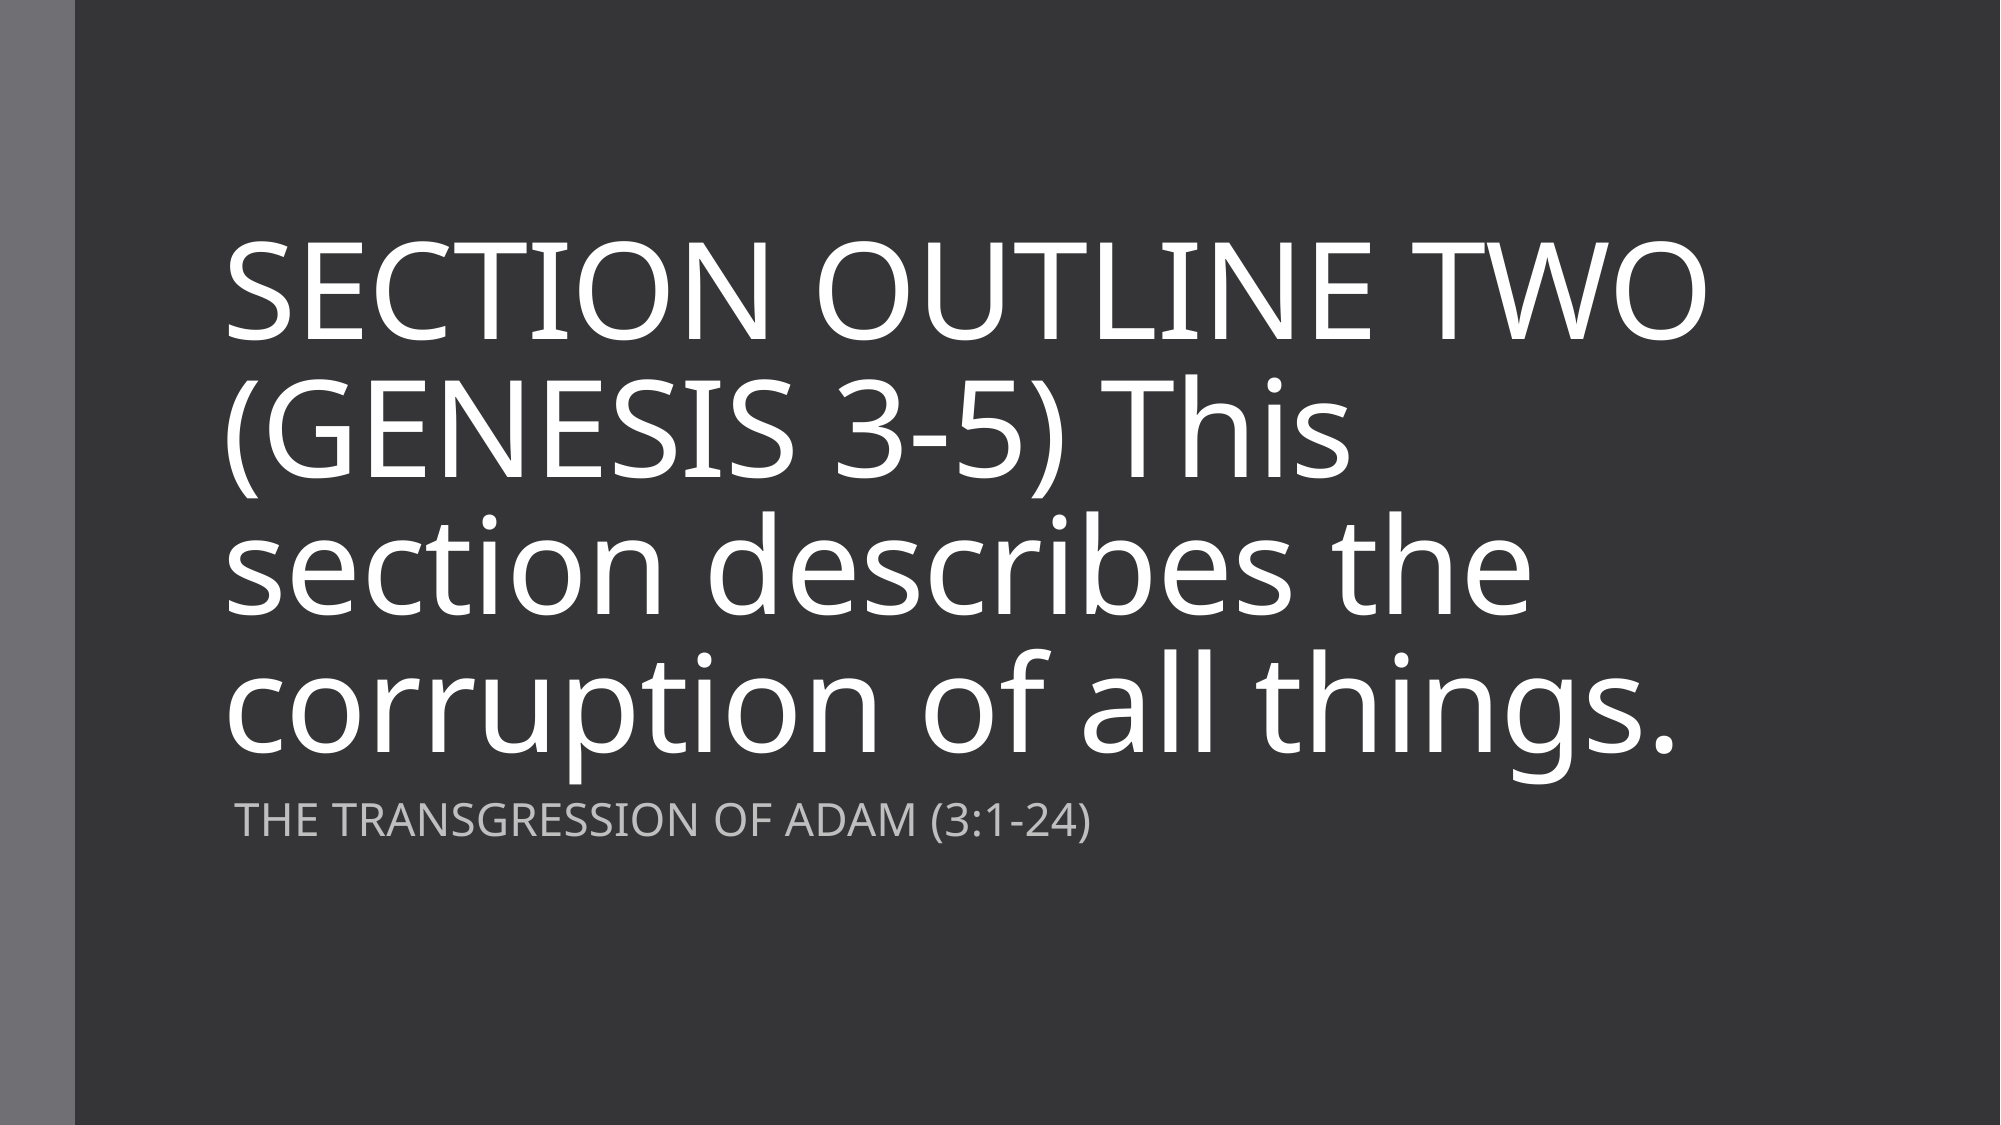

# SECTION OUTLINE TWO (GENESIS 3-5) This section describes the corruption of all things.
 THE TRANSGRESSION OF ADAM (3:1-24)